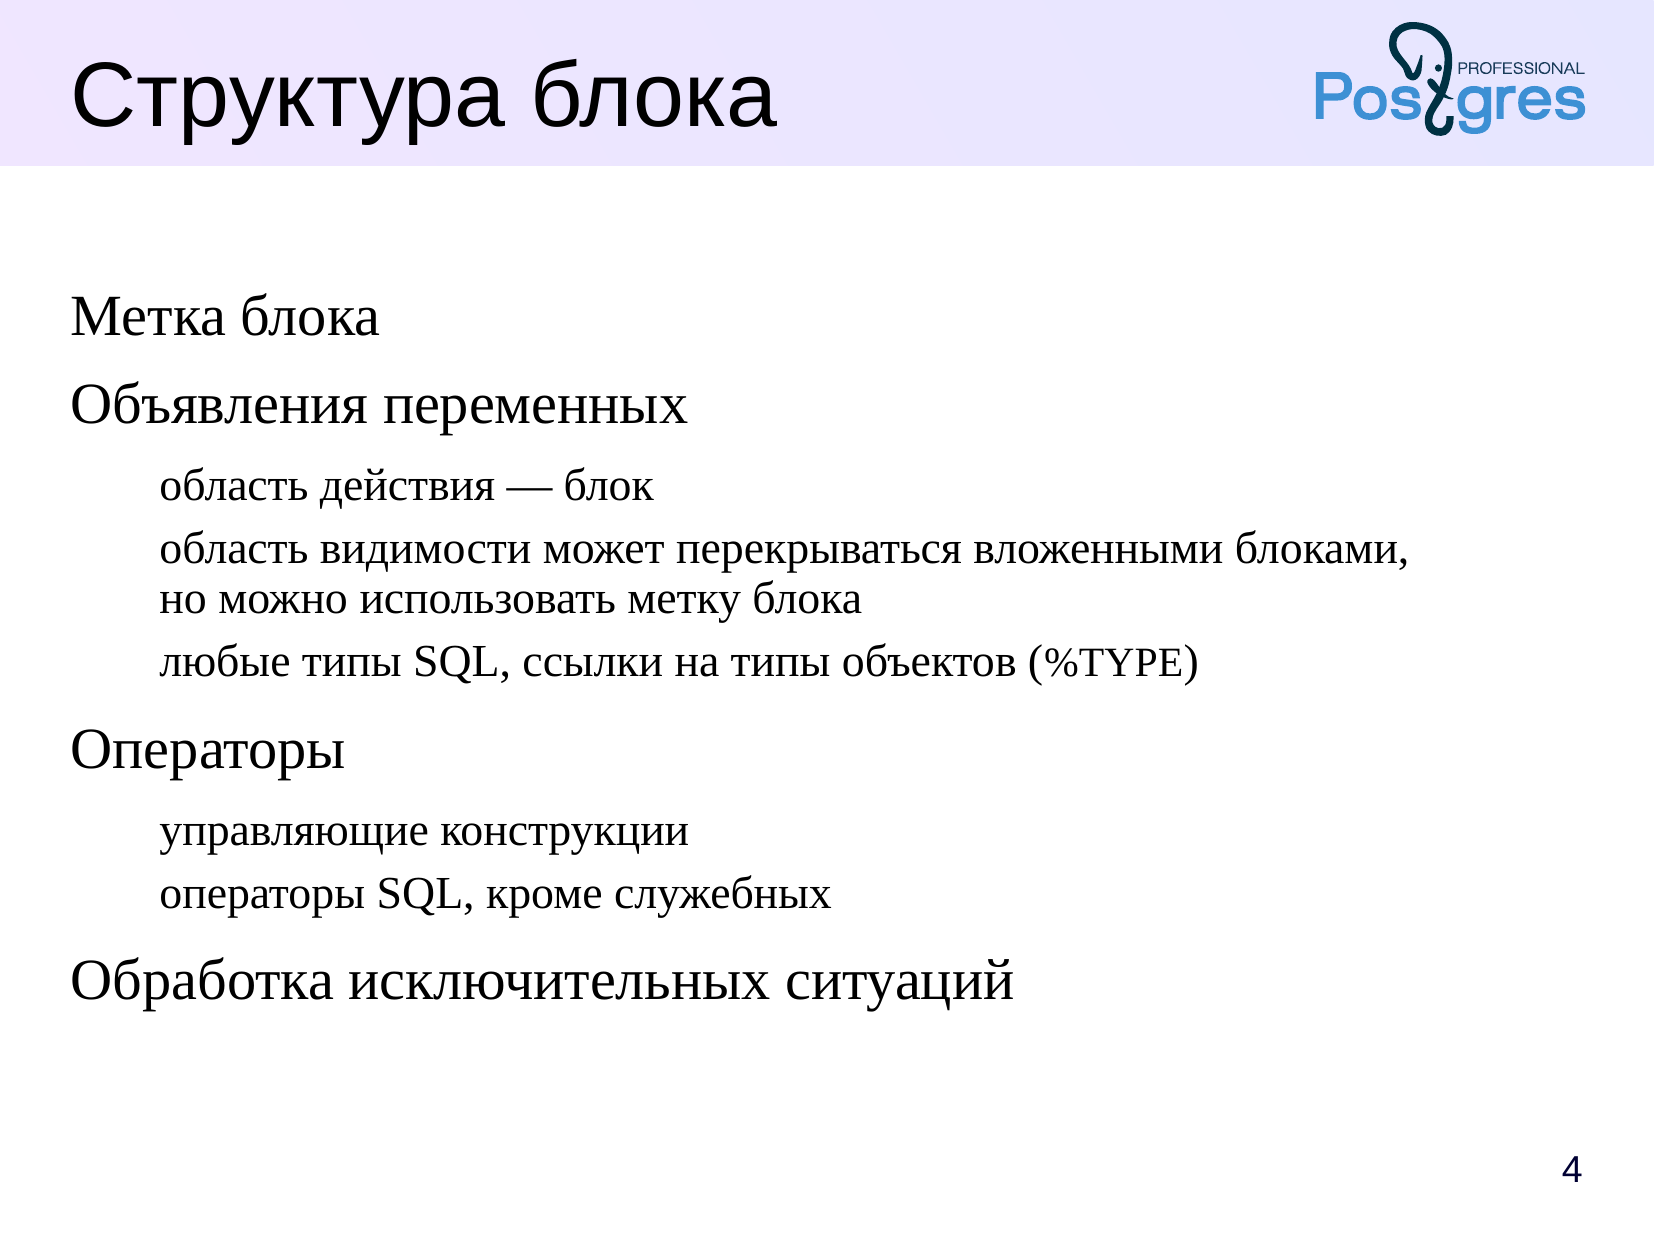

# Структура блока
Метка блока
Объявления переменных
область действия — блок
область видимости может перекрываться вложенными блоками,
но можно использовать метку блока
любые типы SQL, ссылки на типы объектов (%TYPE)
Операторы
управляющие конструкции
операторы SQL, кроме служебных
Обработка исключительных ситуаций